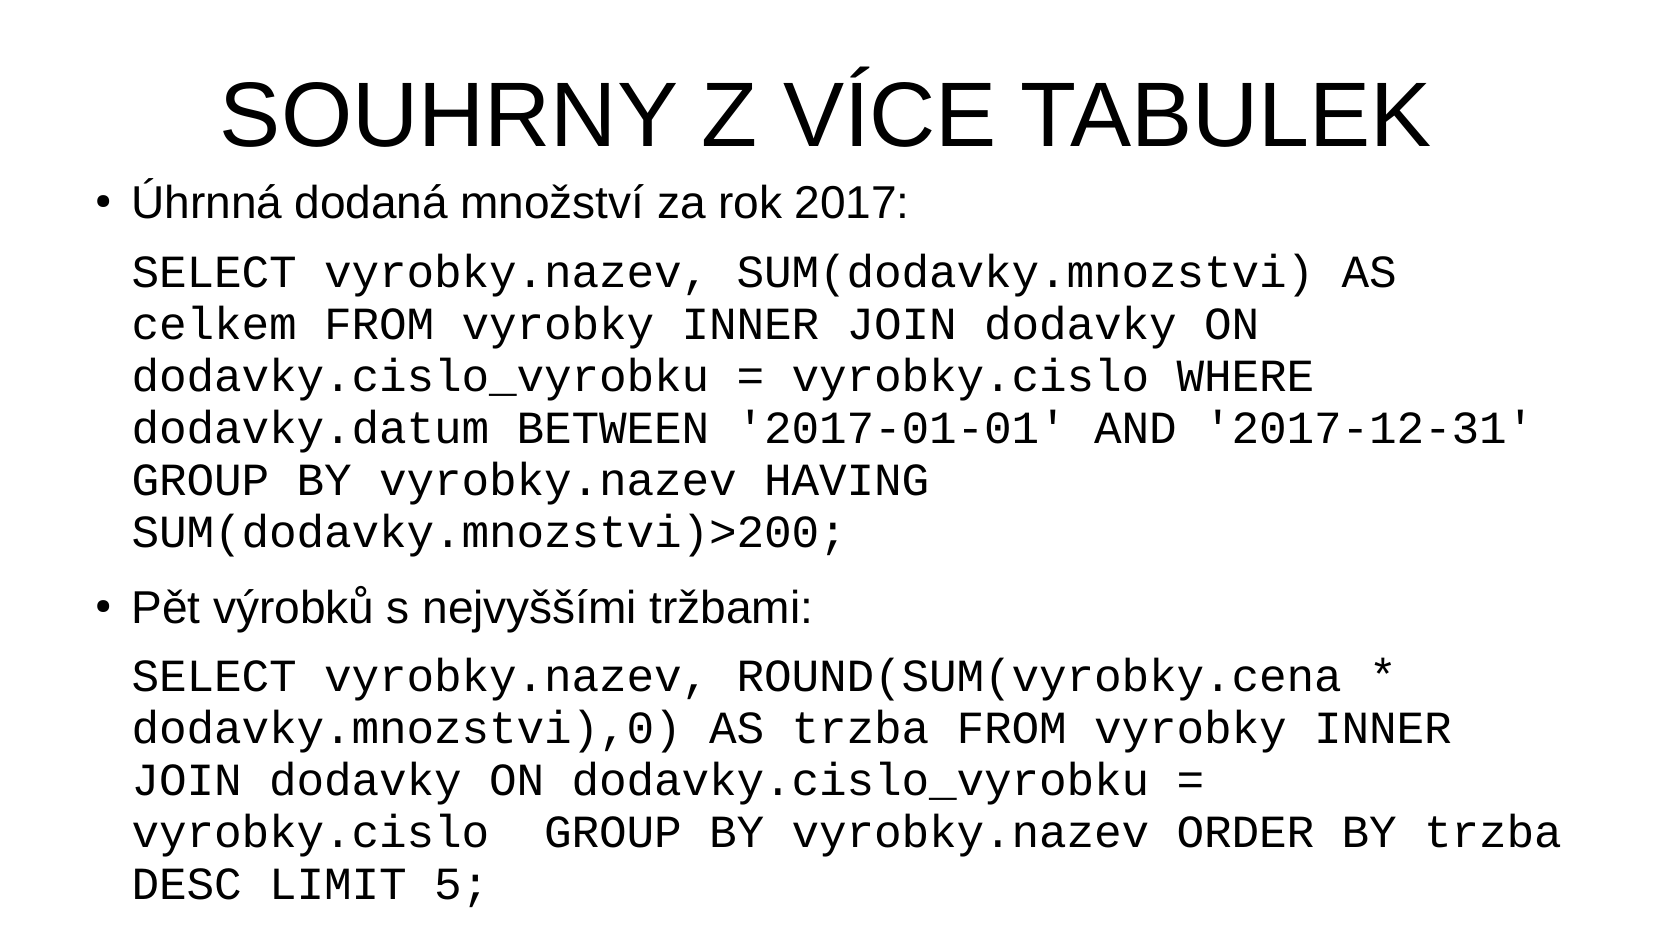

# SOUHRNY Z VÍCE TABULEK
Úhrnná dodaná množství za rok 2017:
SELECT vyrobky.nazev, SUM(dodavky.mnozstvi) AS celkem FROM vyrobky INNER JOIN dodavky ON dodavky.cislo_vyrobku = vyrobky.cislo WHERE dodavky.datum BETWEEN '2017-01-01' AND '2017-12-31' GROUP BY vyrobky.nazev HAVING SUM(dodavky.mnozstvi)>200;
Pět výrobků s nejvyššími tržbami:
SELECT vyrobky.nazev, ROUND(SUM(vyrobky.cena * dodavky.mnozstvi),0) AS trzba FROM vyrobky INNER JOIN dodavky ON dodavky.cislo_vyrobku = vyrobky.cislo GROUP BY vyrobky.nazev ORDER BY trzba DESC LIMIT 5;